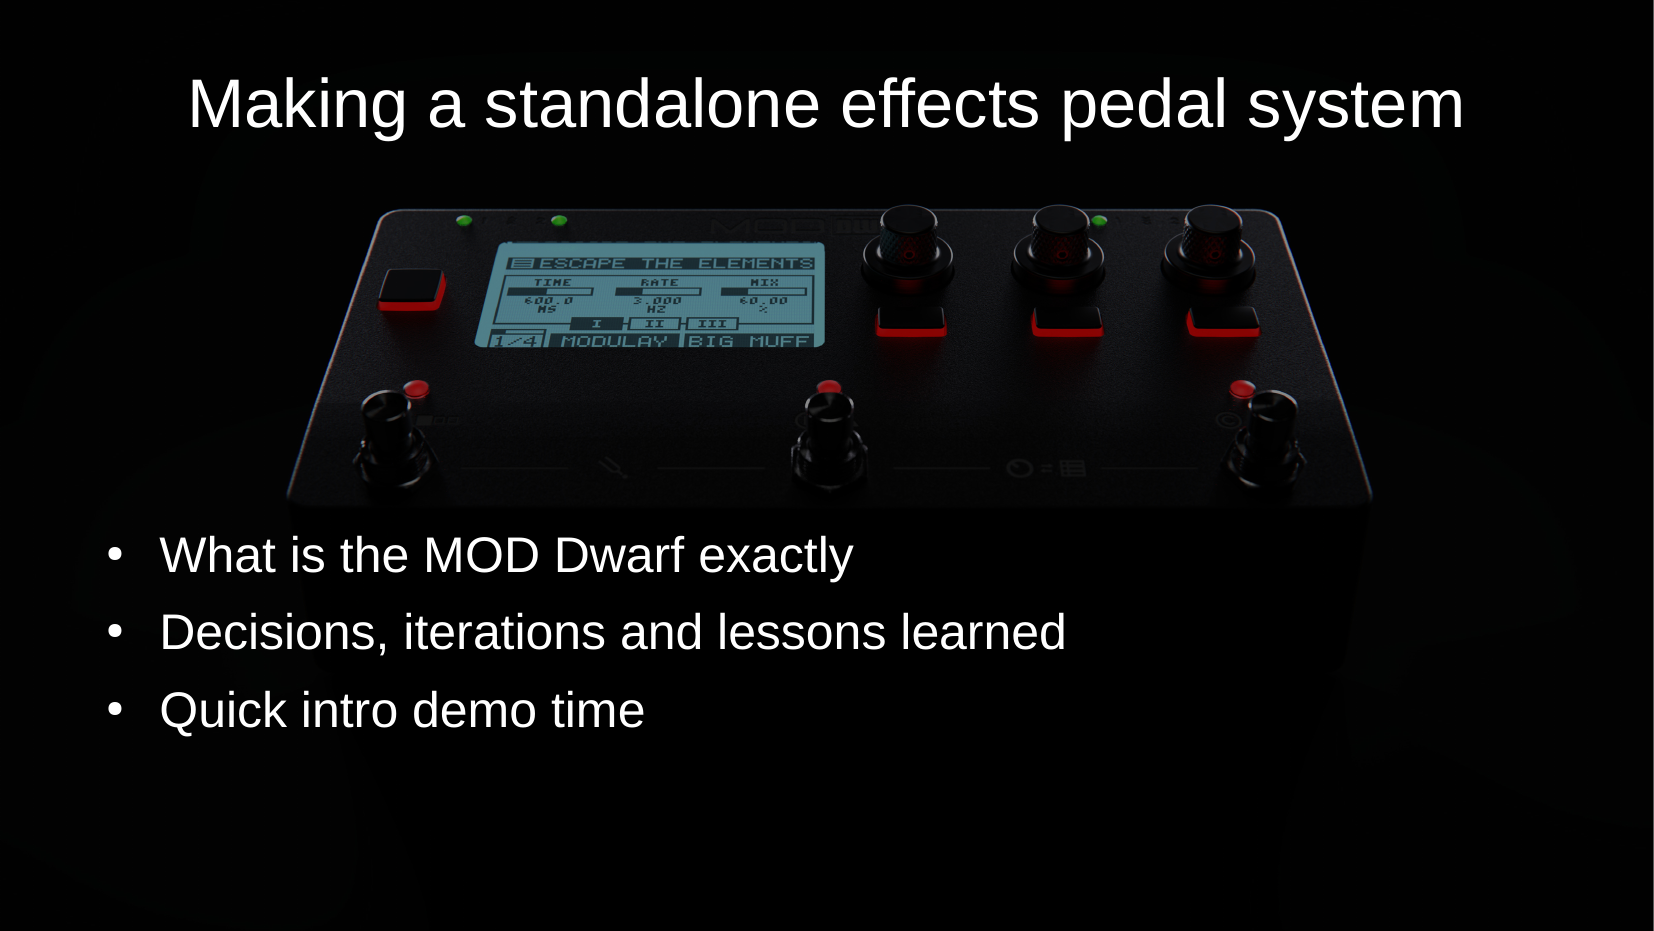

# Making a standalone effects pedal system
What is the MOD Dwarf exactly
Decisions, iterations and lessons learned
Quick intro demo time